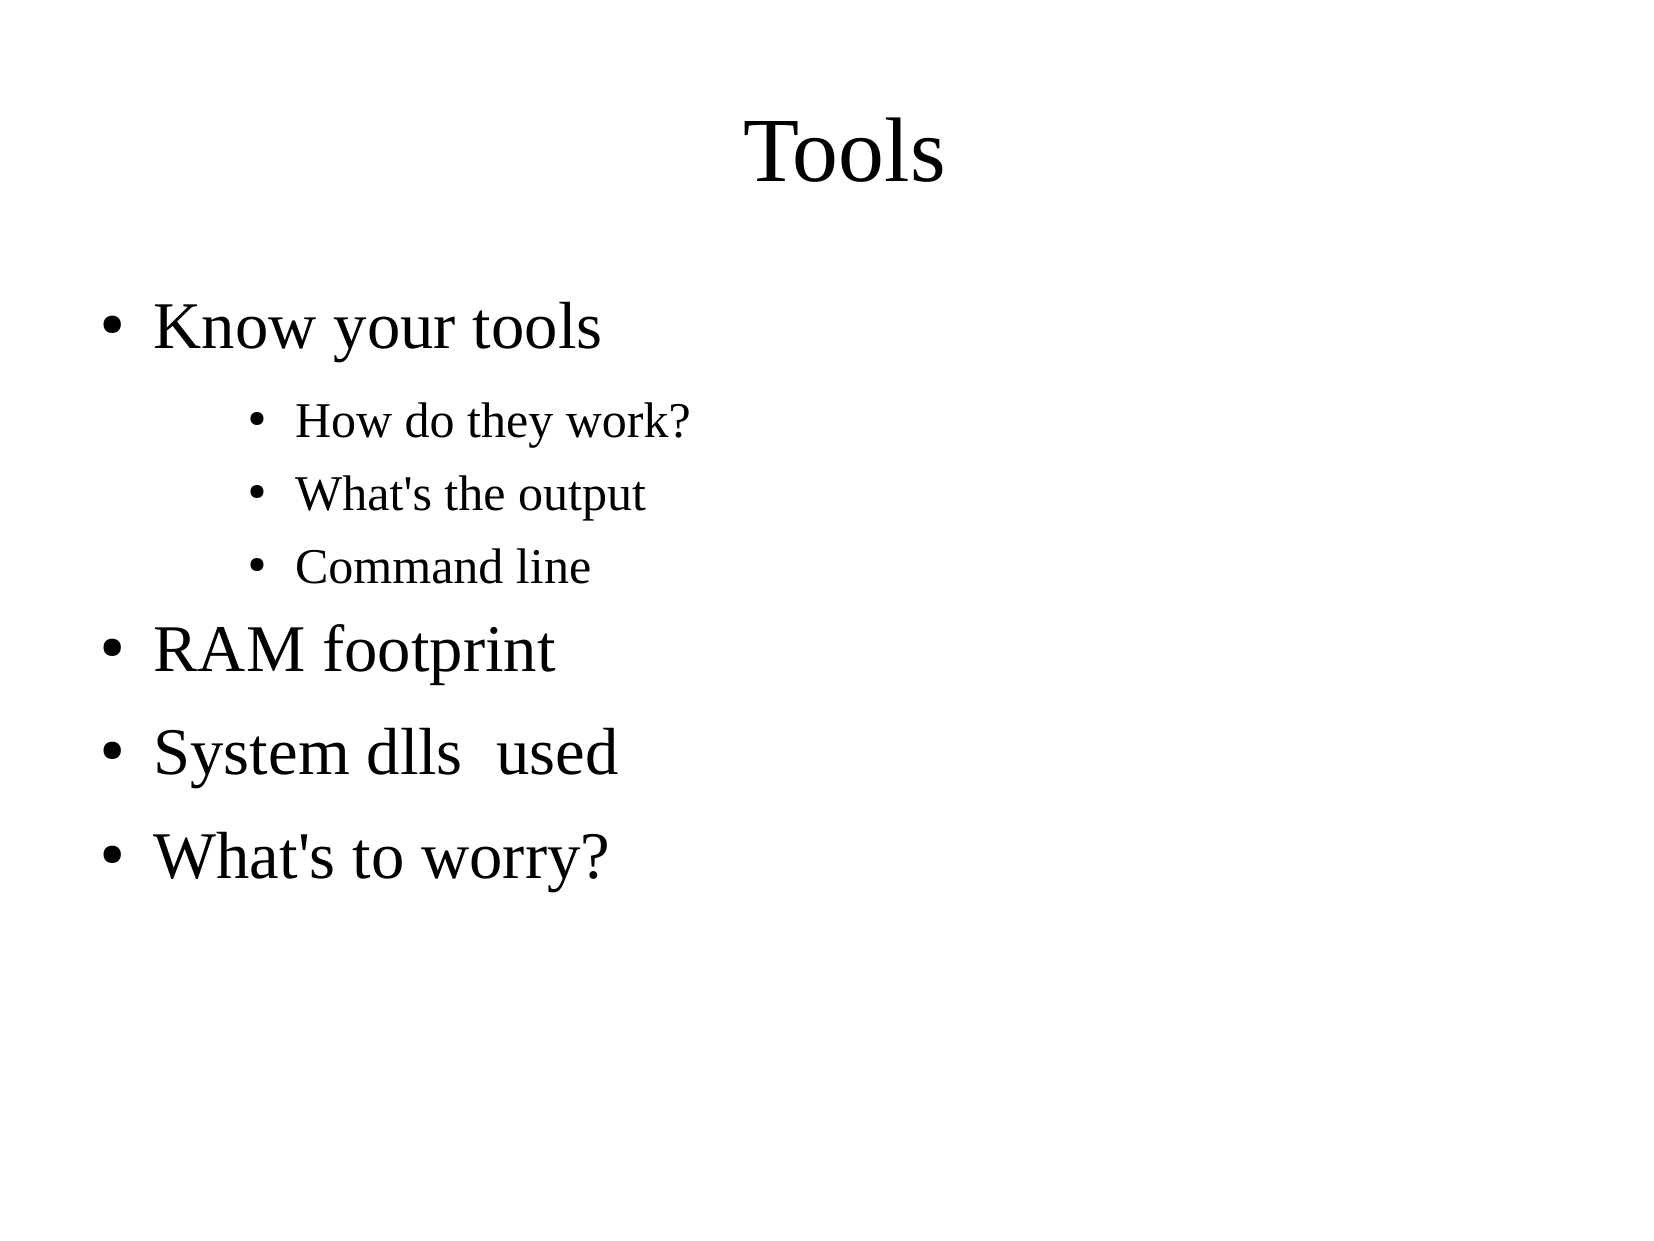

# Tools
Know your tools
How do they work?
What's the output
Command line
RAM footprint
System dlls used
What's to worry?